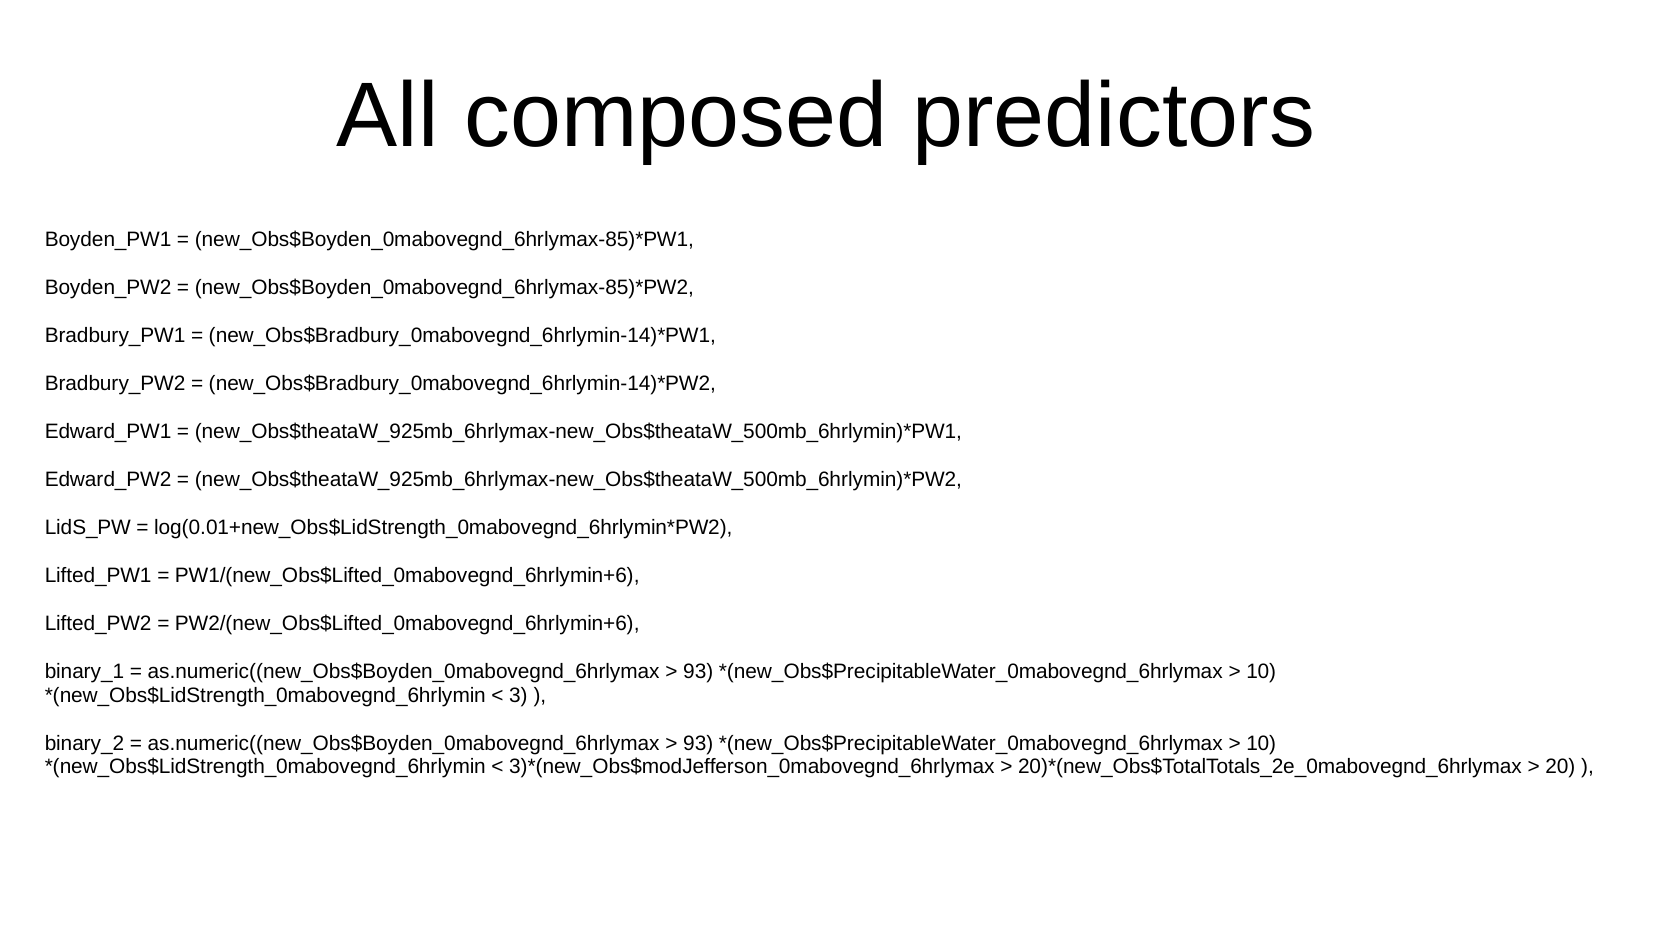

# All composed predictors
Boyden_PW1 = (new_Obs$Boyden_0mabovegnd_6hrlymax-85)*PW1,
Boyden_PW2 = (new_Obs$Boyden_0mabovegnd_6hrlymax-85)*PW2,
Bradbury_PW1 = (new_Obs$Bradbury_0mabovegnd_6hrlymin-14)*PW1,
Bradbury_PW2 = (new_Obs$Bradbury_0mabovegnd_6hrlymin-14)*PW2,
Edward_PW1 = (new_Obs$theataW_925mb_6hrlymax-new_Obs$theataW_500mb_6hrlymin)*PW1,
Edward_PW2 = (new_Obs$theataW_925mb_6hrlymax-new_Obs$theataW_500mb_6hrlymin)*PW2,
LidS_PW = log(0.01+new_Obs$LidStrength_0mabovegnd_6hrlymin*PW2),
Lifted_PW1 = PW1/(new_Obs$Lifted_0mabovegnd_6hrlymin+6),
Lifted_PW2 = PW2/(new_Obs$Lifted_0mabovegnd_6hrlymin+6),
binary_1 = as.numeric((new_Obs$Boyden_0mabovegnd_6hrlymax > 93) *(new_Obs$PrecipitableWater_0mabovegnd_6hrlymax > 10) *(new_Obs$LidStrength_0mabovegnd_6hrlymin < 3) ),
binary_2 = as.numeric((new_Obs$Boyden_0mabovegnd_6hrlymax > 93) *(new_Obs$PrecipitableWater_0mabovegnd_6hrlymax > 10) *(new_Obs$LidStrength_0mabovegnd_6hrlymin < 3)*(new_Obs$modJefferson_0mabovegnd_6hrlymax > 20)*(new_Obs$TotalTotals_2e_0mabovegnd_6hrlymax > 20) ),